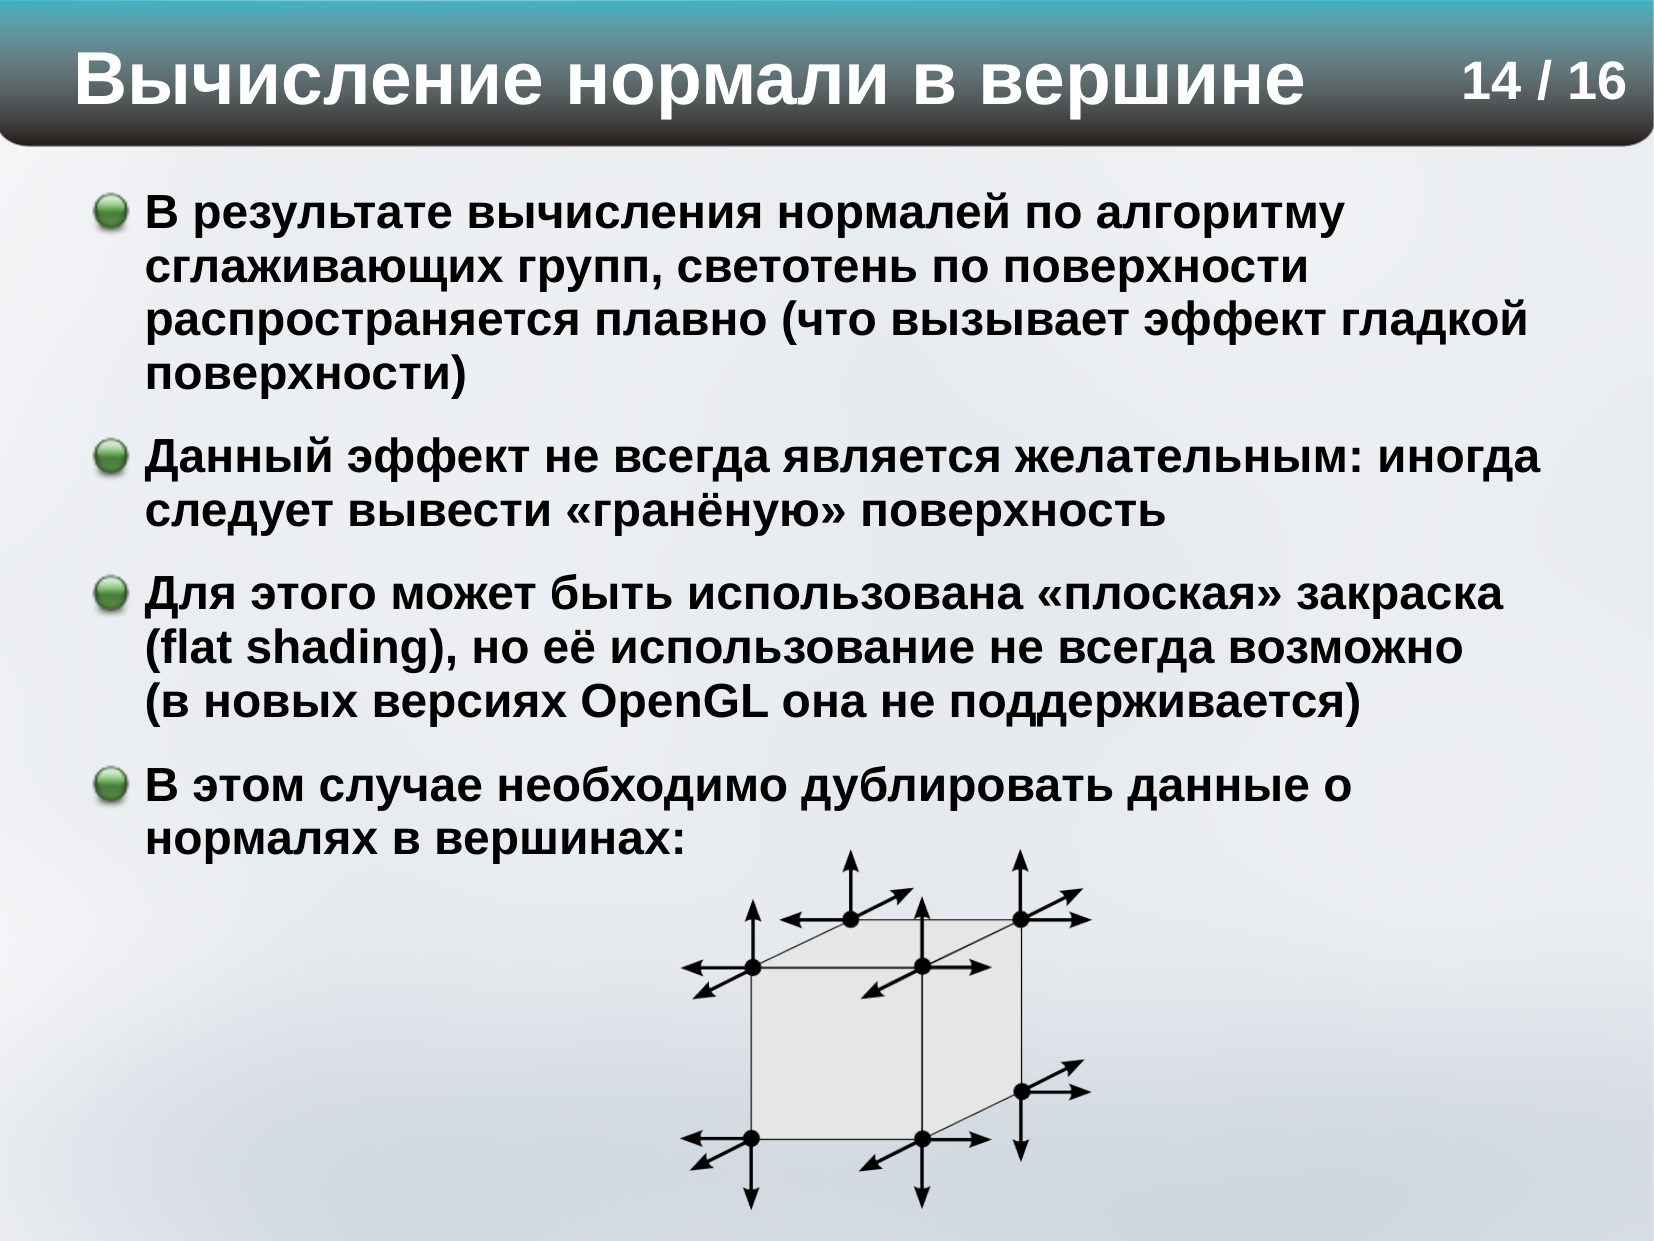

Вычисление нормали в вершине
В результате вычисления нормалей по алгоритму сглаживающих групп, светотень по поверхности распространяется плавно (что вызывает эффект гладкой поверхности)
Данный эффект не всегда является желательным: иногда следует вывести «гранёную» поверхность
Для этого может быть использована «плоская» закраска (flat shading), но её использование не всегда возможно
(в новых версиях OpenGL она не поддерживается)
В этом случае необходимо дублировать данные о нормалях в вершинах: